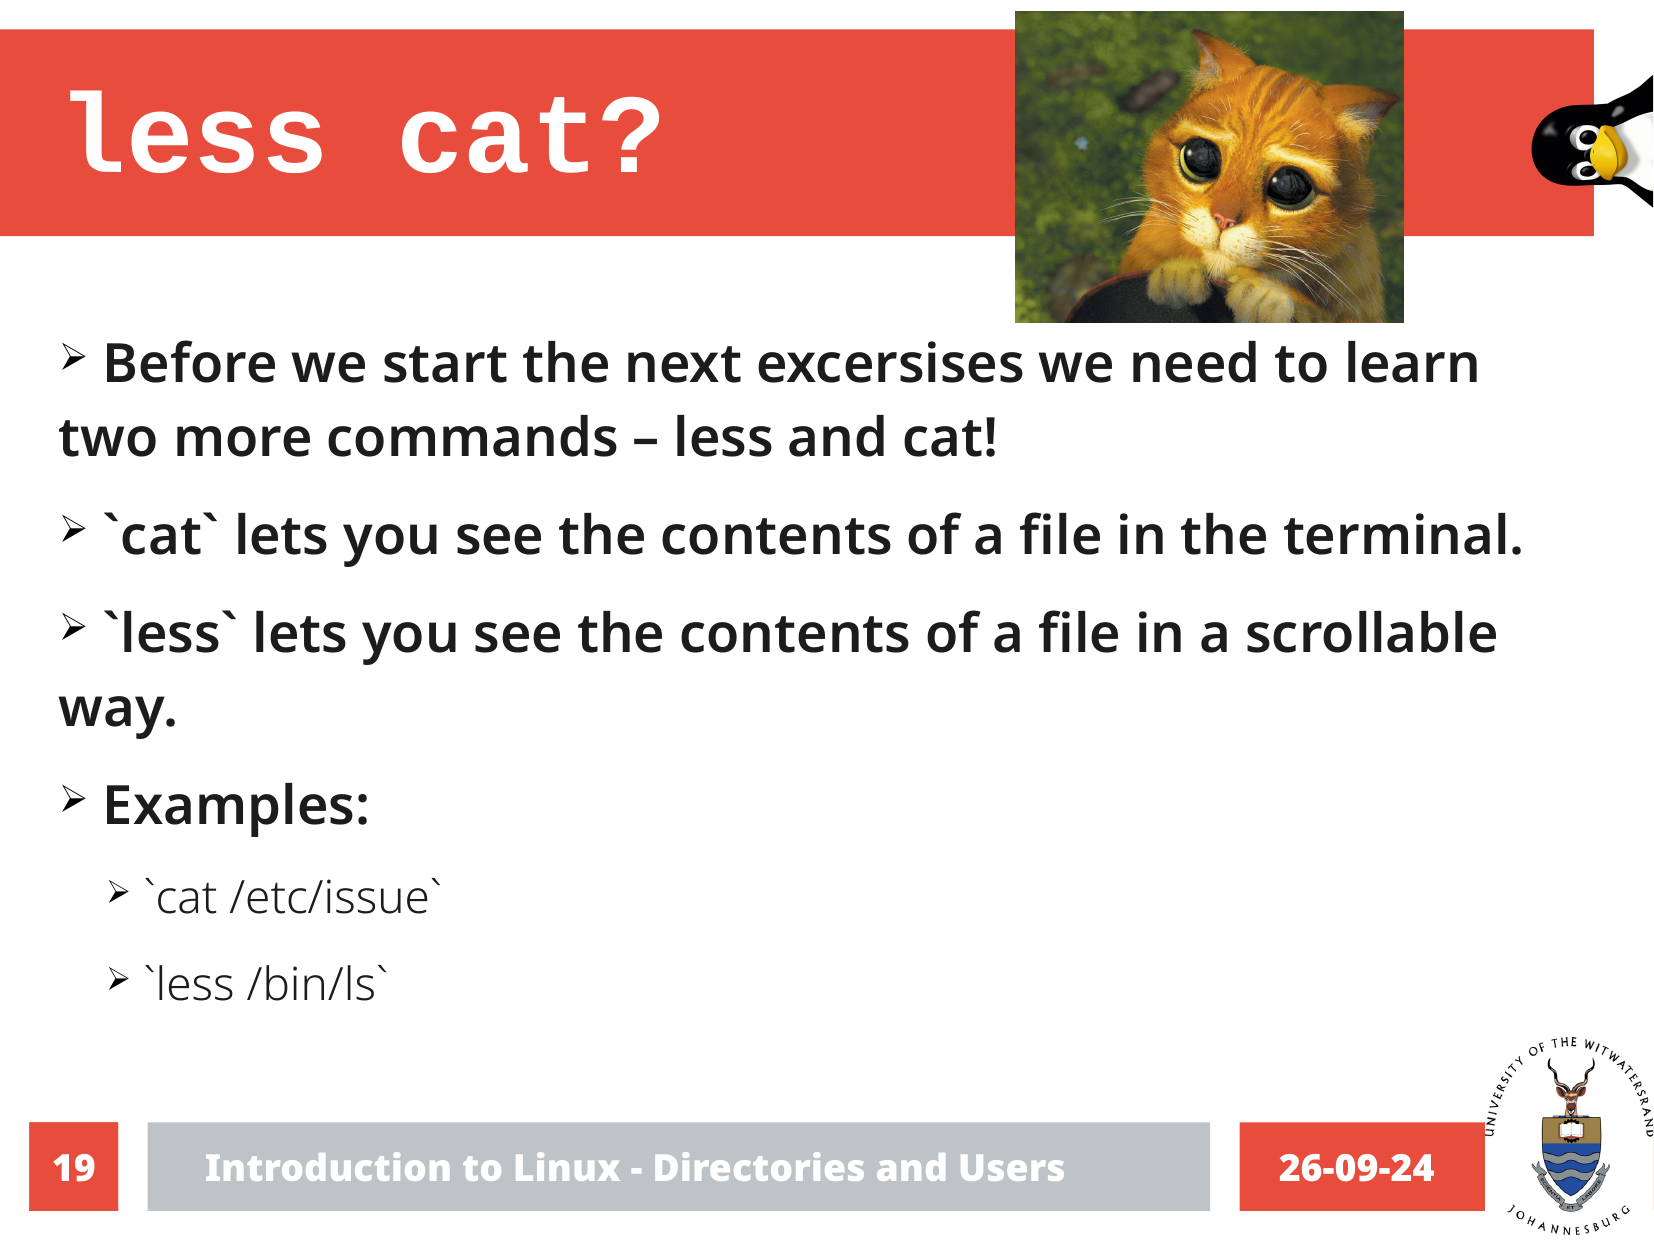

# less cat?
 Before we start the next excersises we need to learn two more commands – less and cat!
 `cat` lets you see the contents of a file in the terminal.
 `less` lets you see the contents of a file in a scrollable way.
 Examples:
 `cat /etc/issue`
 `less /bin/ls`
19
 Introduction to Linux - Directories and Users